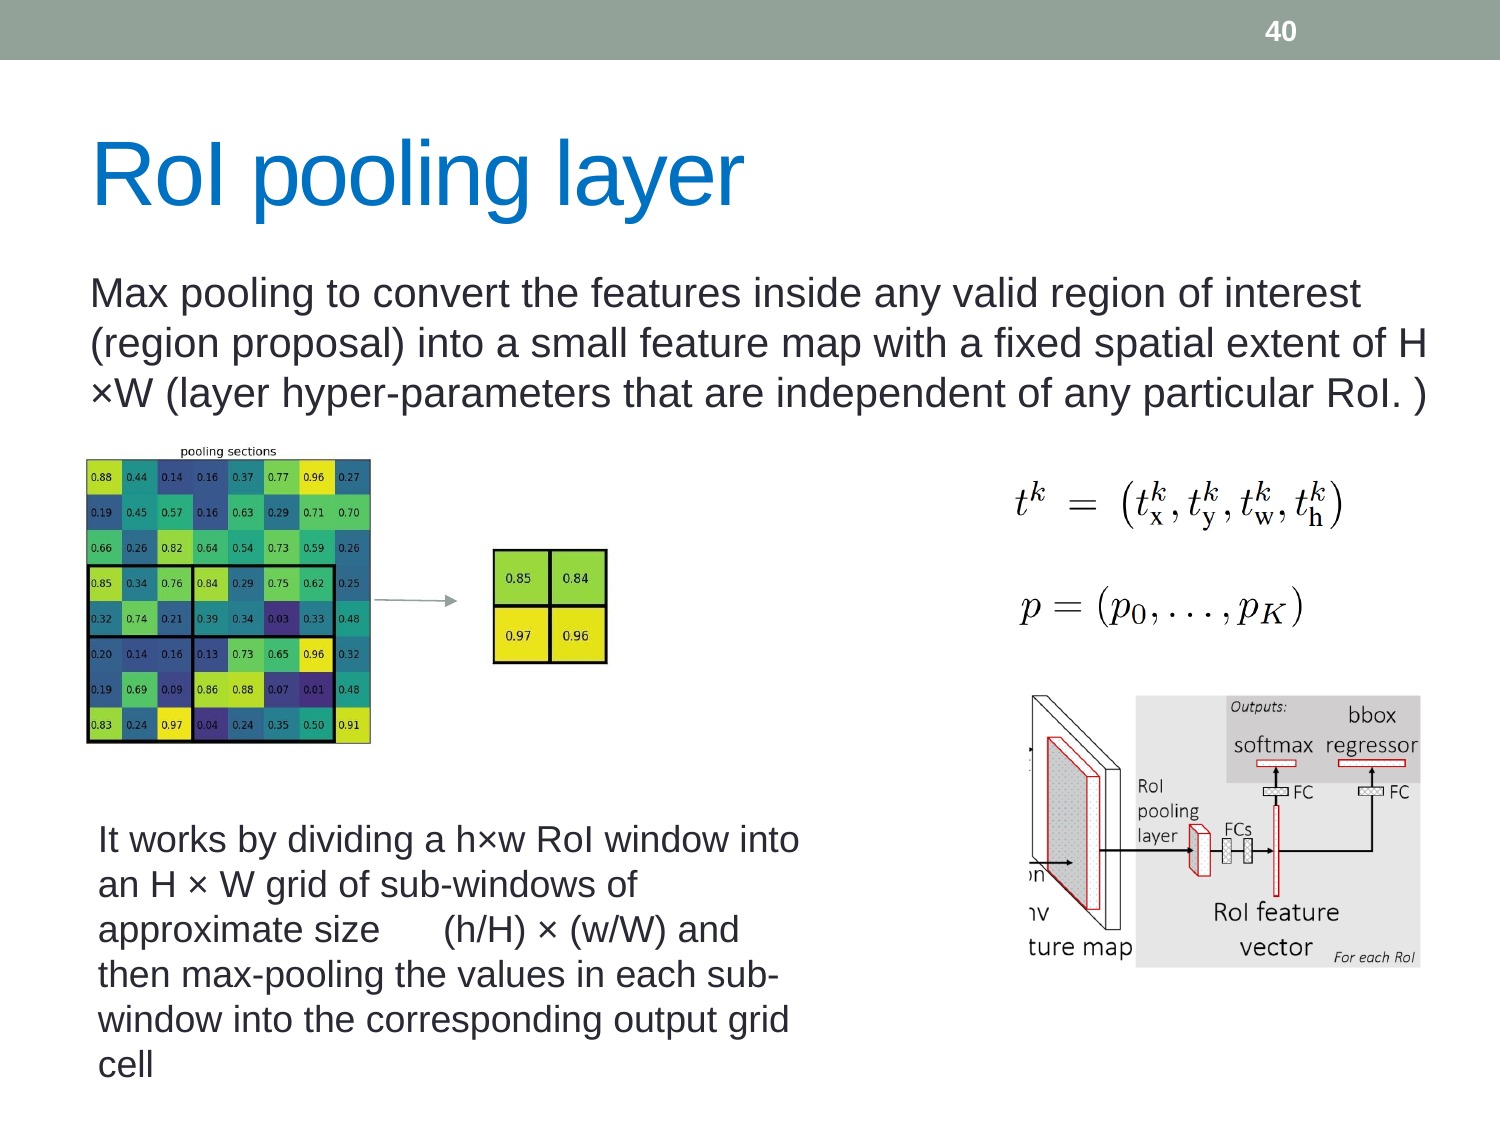

# RoI pooling layer
Max pooling to convert the features inside any valid region of interest (region proposal) into a small feature map with a ﬁxed spatial extent of H ×W (layer hyper-parameters that are independent of any particular RoI. )
It works by dividing a h×w RoI window into an H × W grid of sub-windows of approximate size (h/H) × (w/W) and then max-pooling the values in each sub-window into the corresponding output grid cell